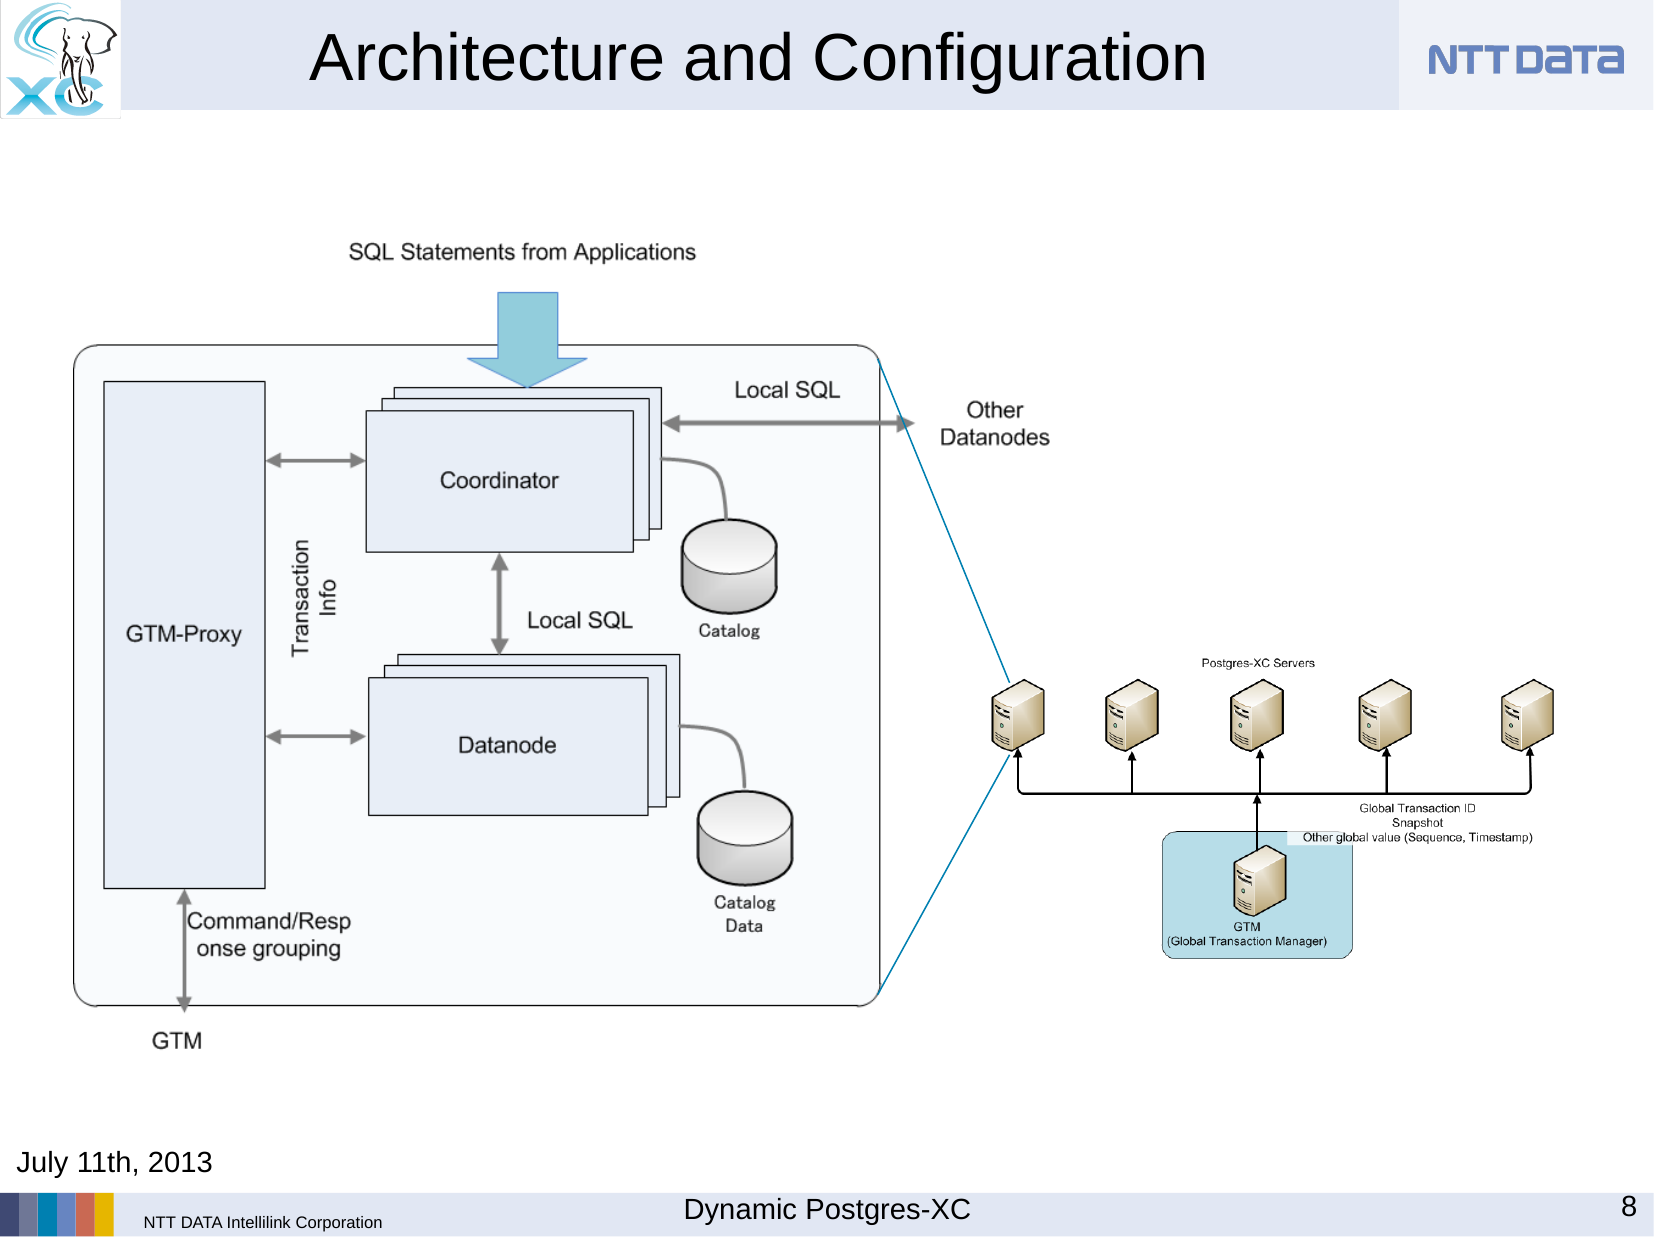

# Architecture and Configuration
July 11th, 2013
8
Dynamic Postgres-XC